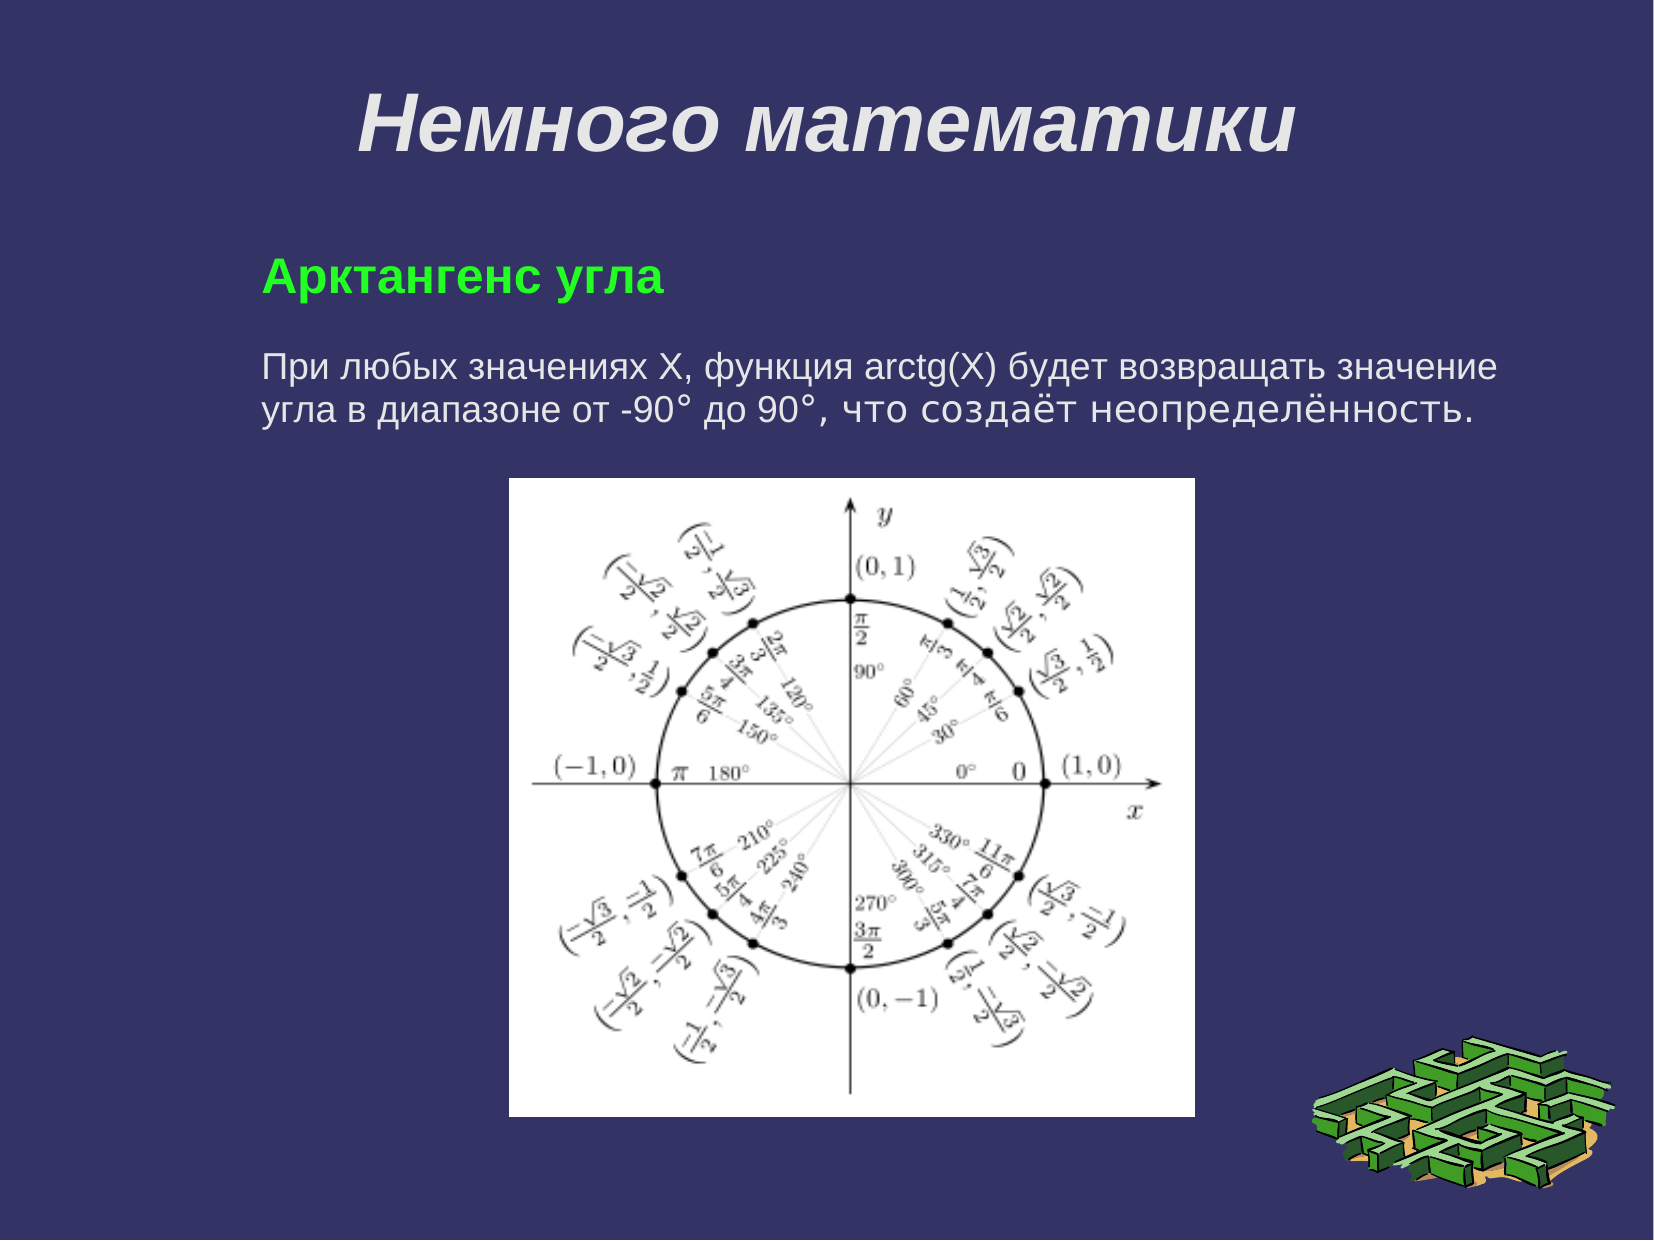

# Немного математики
Арктангенс угла
При любых значениях X, функция arctg(X) будет возвращать значение угла в диапазоне от -90° до 90°, что создаёт неопределённость.